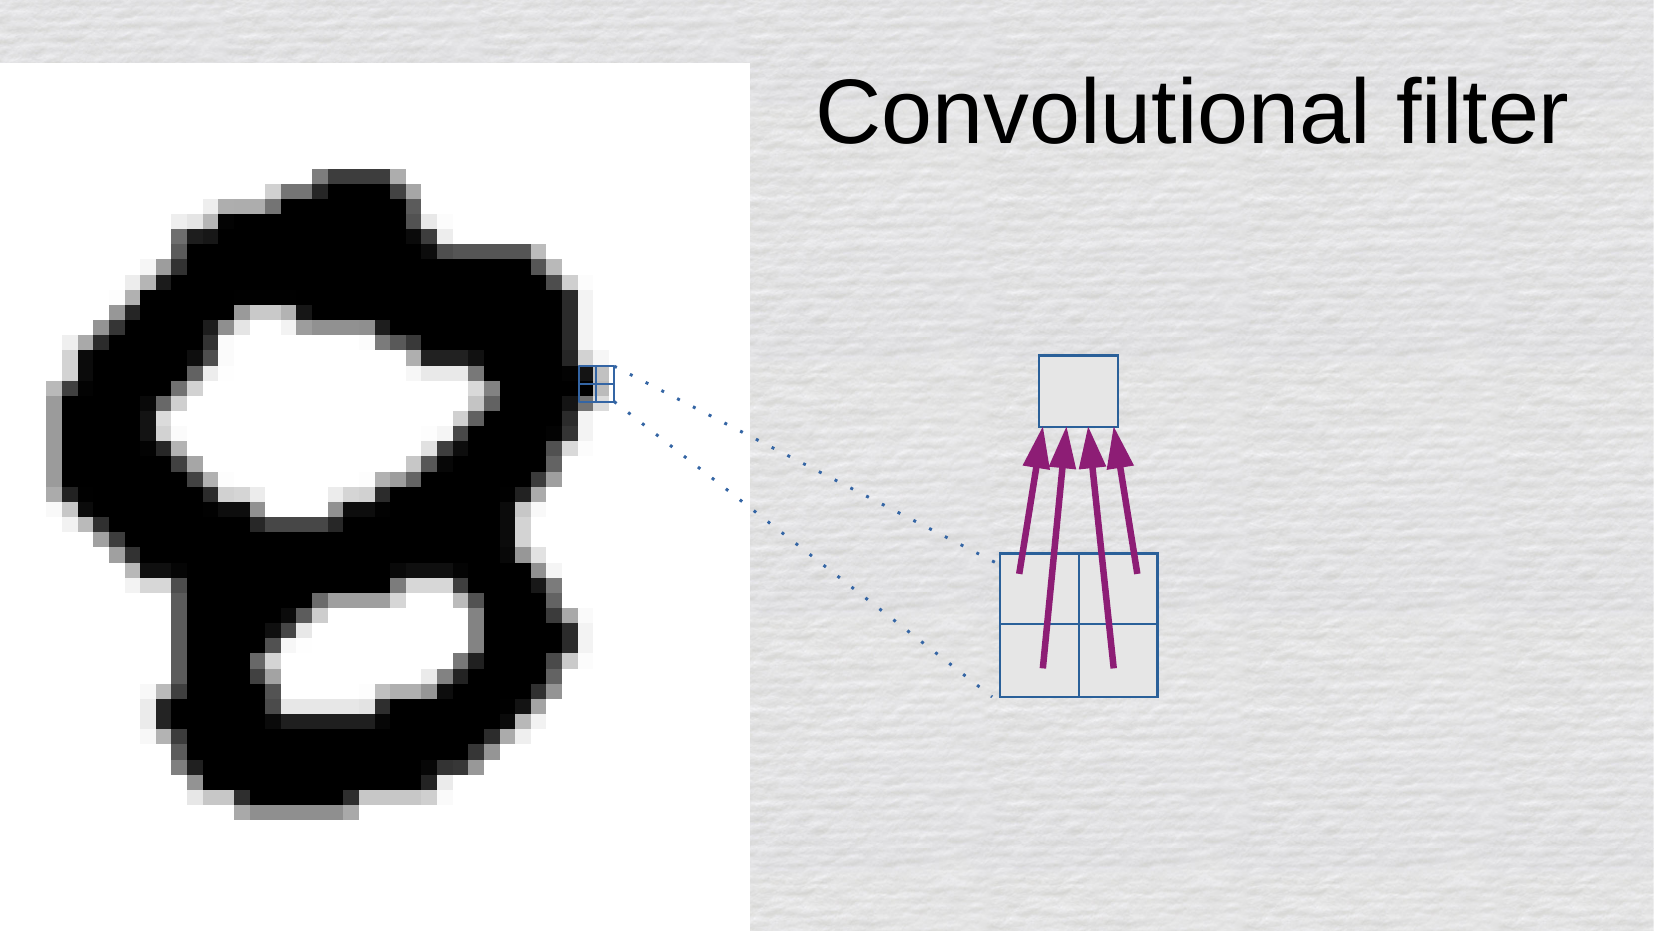

# Convolutional filter
| |
| --- |
| | |
| --- | --- |
| | |